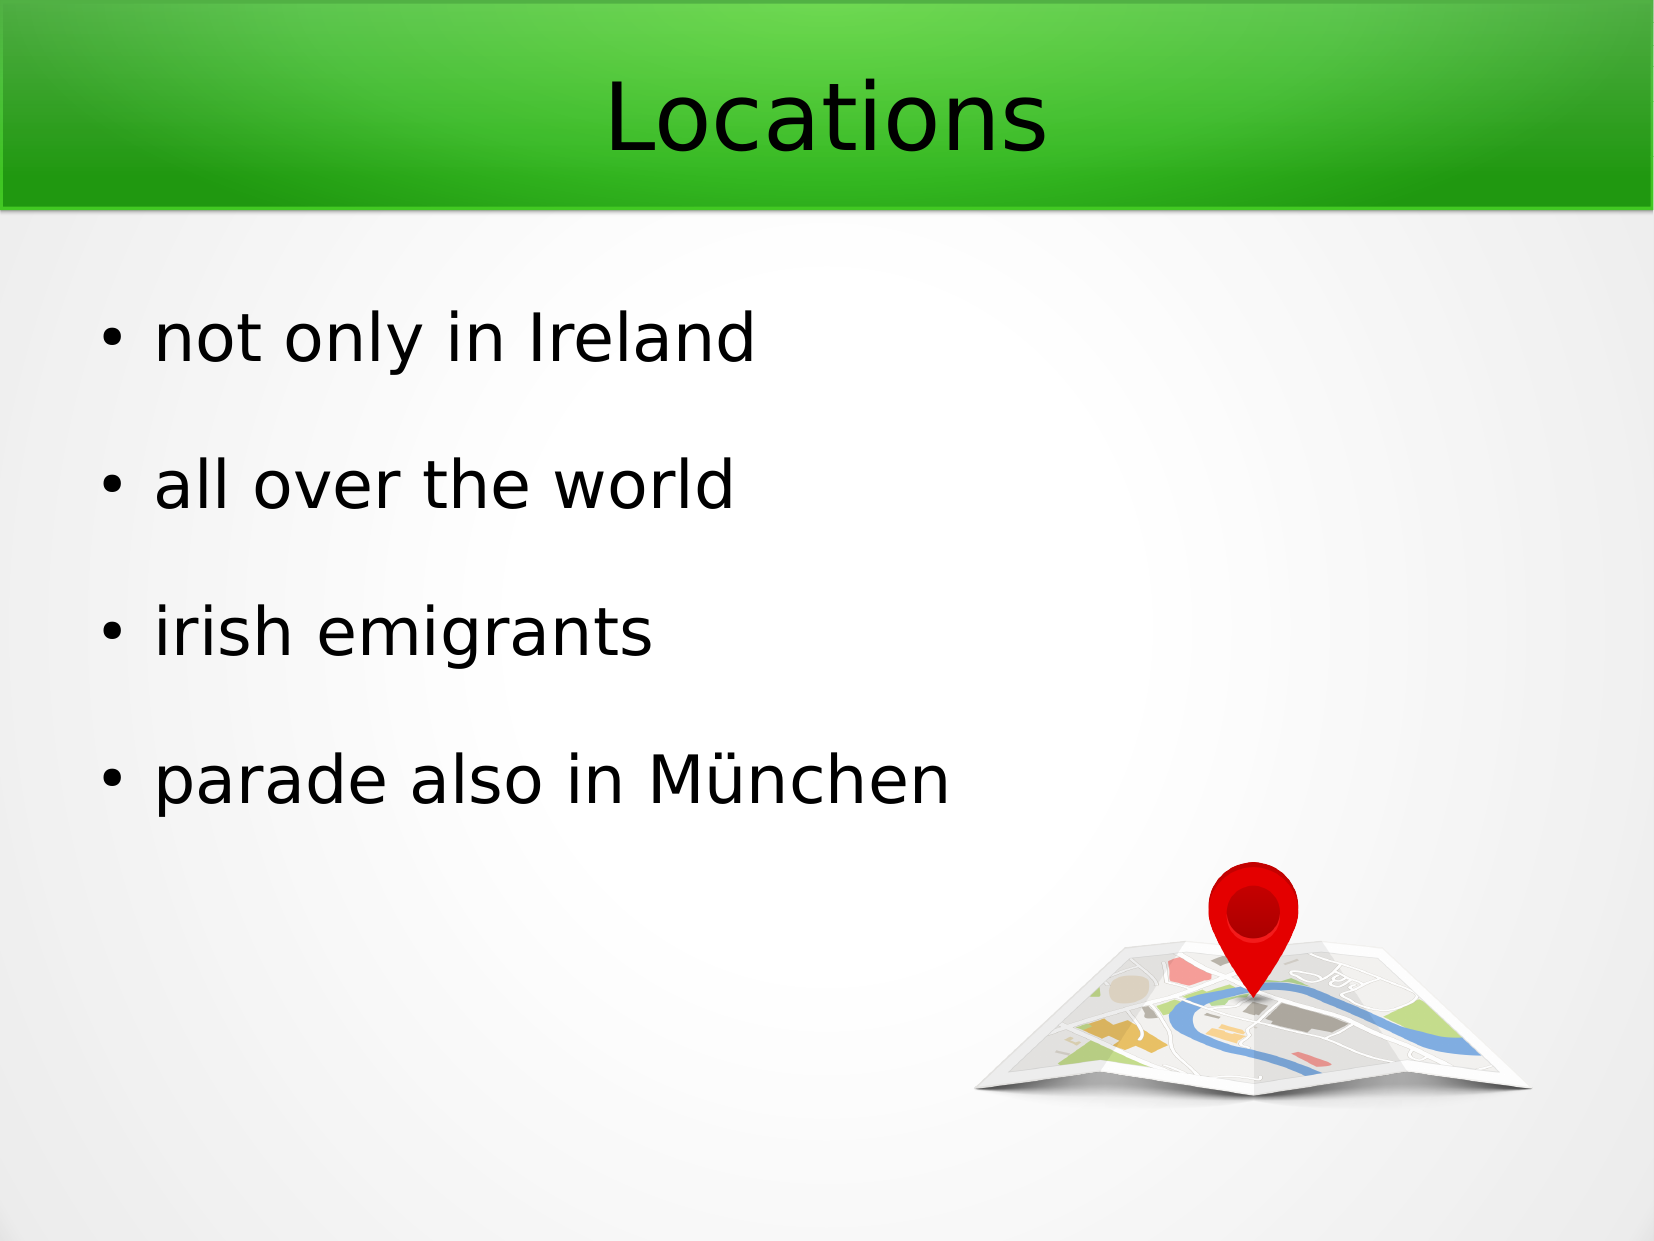

# Locations
not only in Ireland
all over the world
irish emigrants
parade also in München